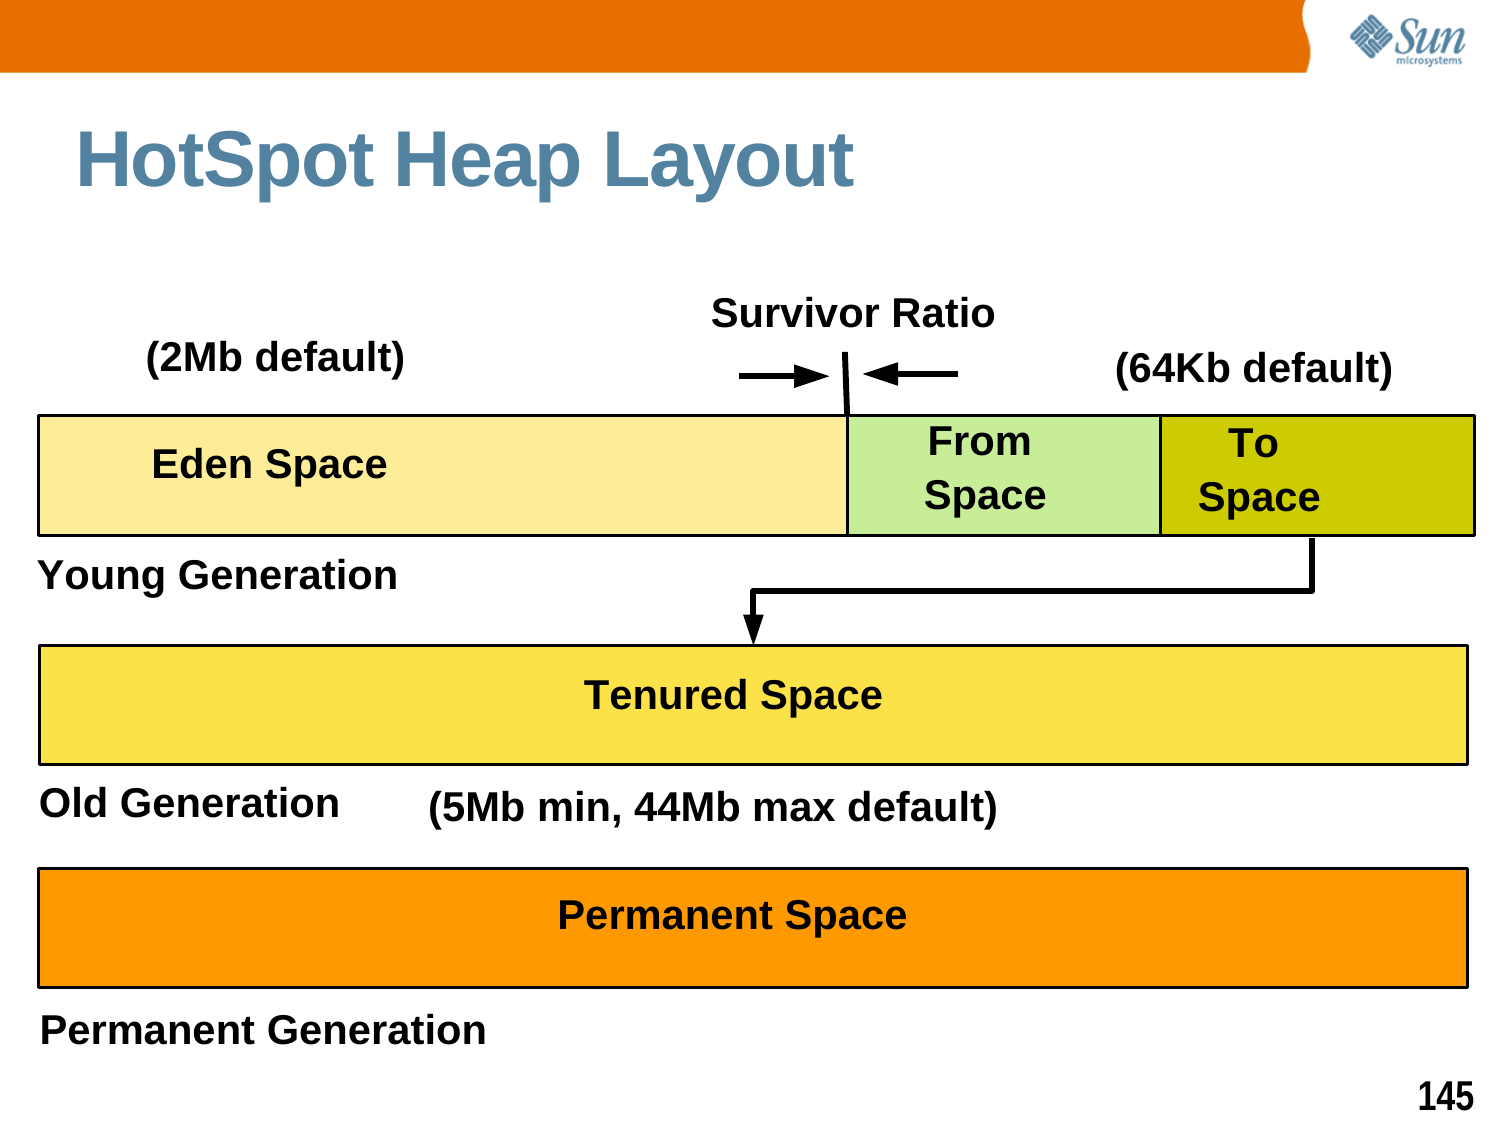

# HotSpot Heap Layout
Survivor Ratio
(2Mb default)
(64Kb default)
From
Space
To
Space
Eden Space
Young Generation
Tenured Space
Old Generation
(5Mb min, 44Mb max default)
Permanent Space
Permanent Generation